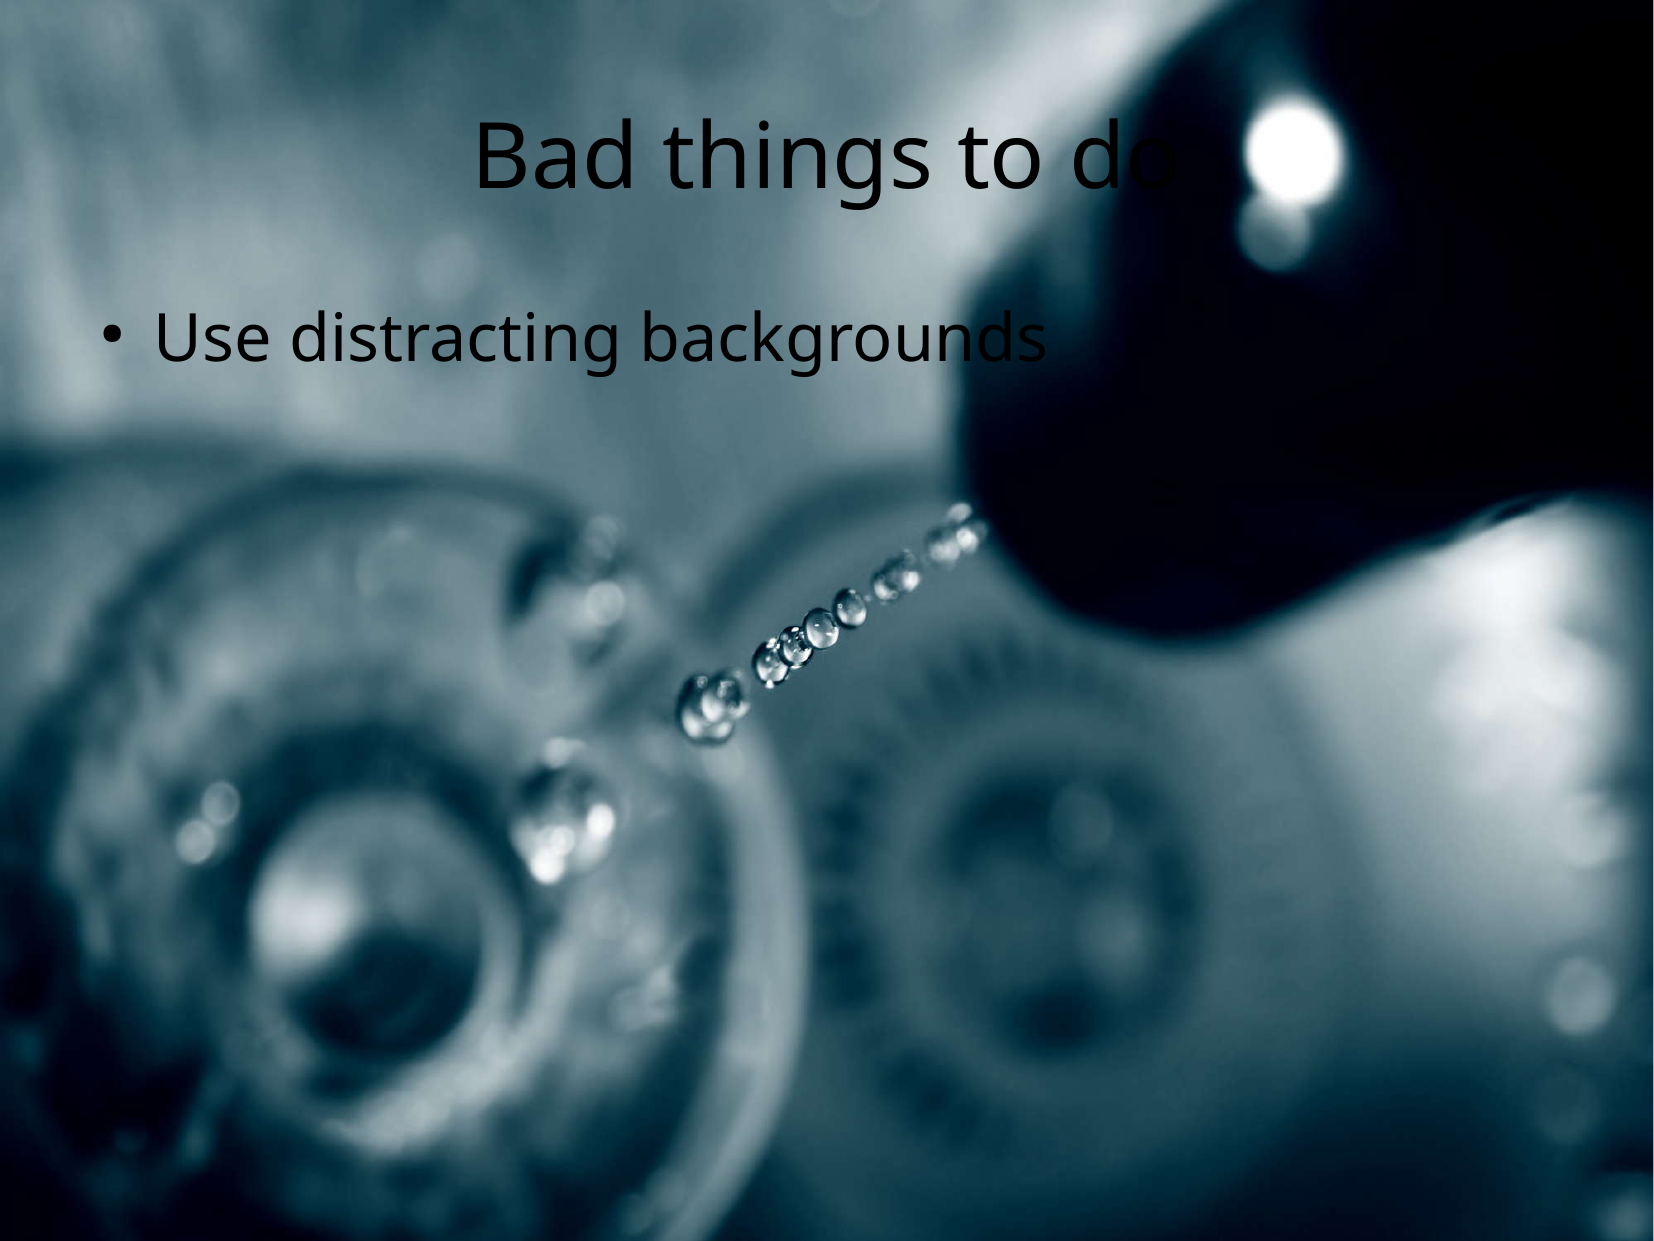

# Bad things to do
Use distracting backgrounds